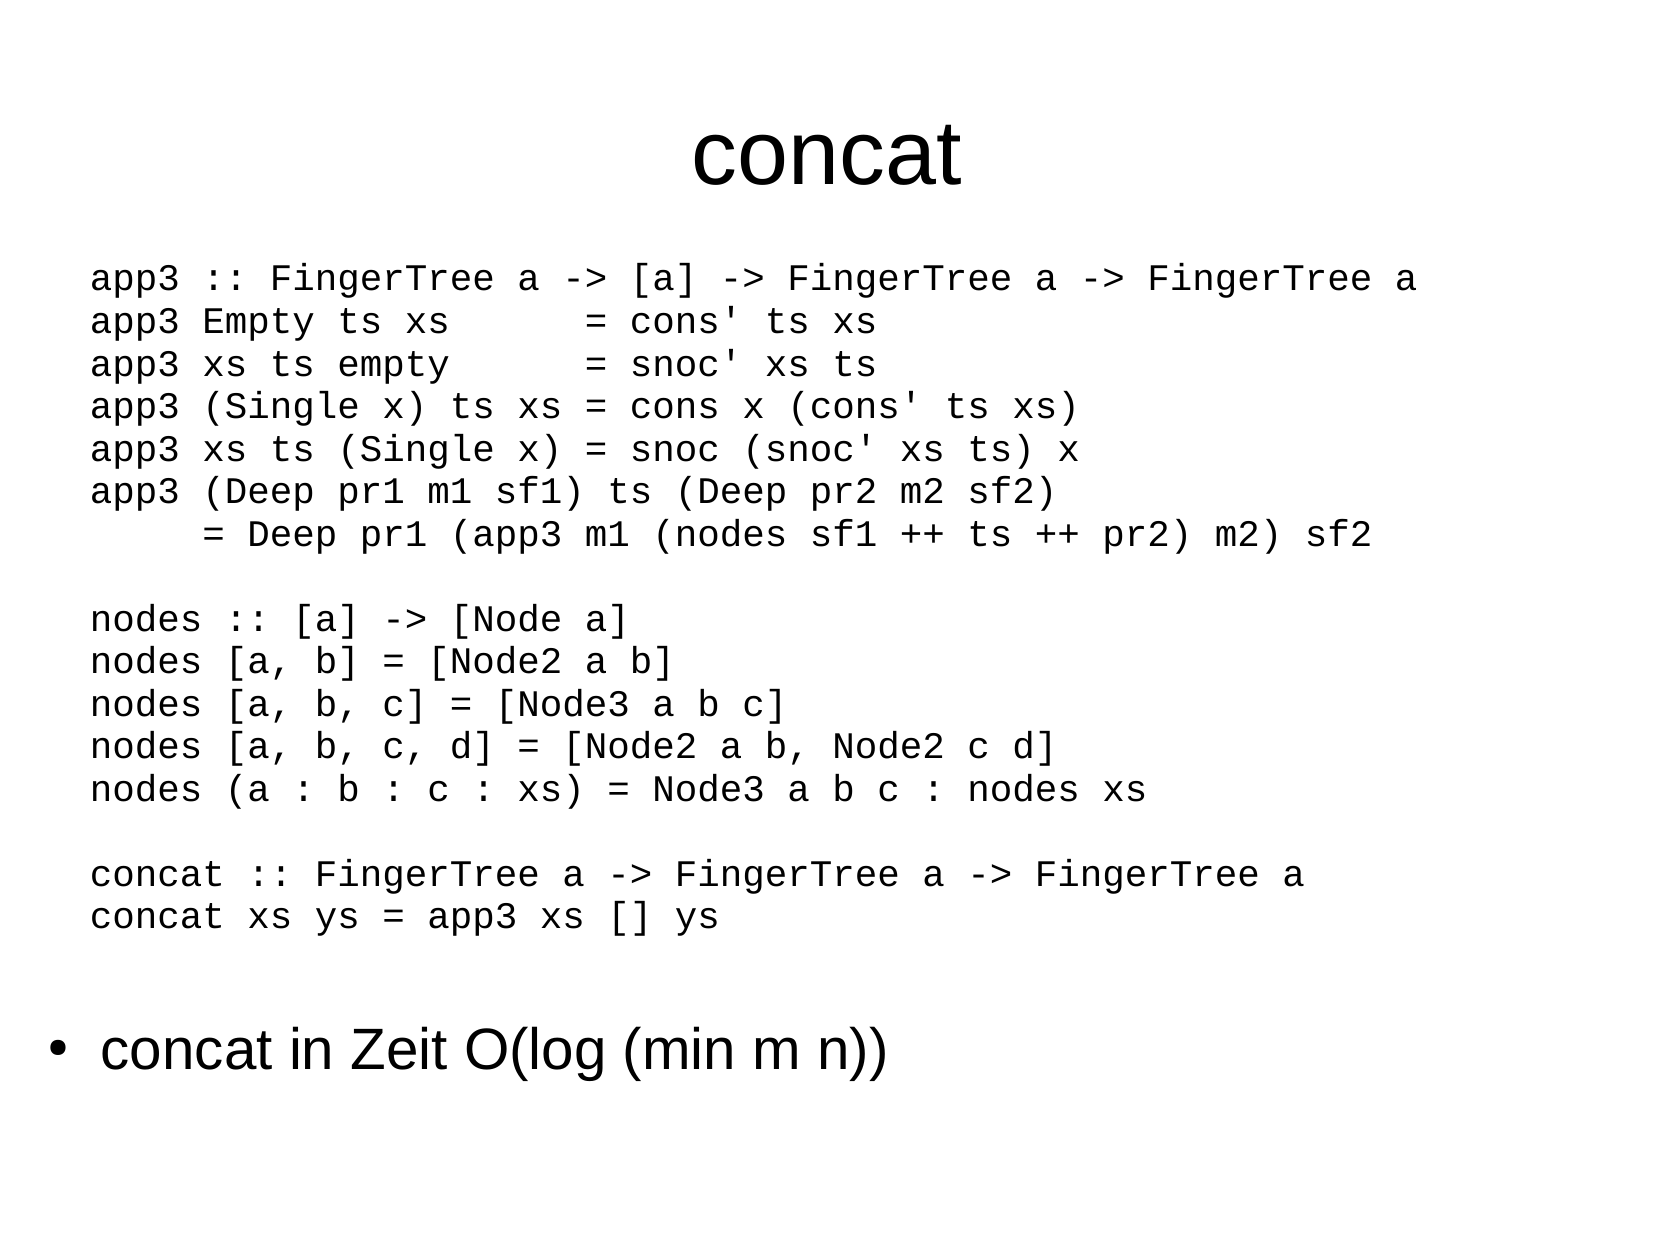

# concat
app3 :: FingerTree a -> [a] -> FingerTree a -> FingerTree a
app3 Empty ts xs = cons' ts xs
app3 xs ts empty = snoc' xs ts
app3 (Single x) ts xs = cons x (cons' ts xs)
app3 xs ts (Single x) = snoc (snoc' xs ts) x
app3 (Deep pr1 m1 sf1) ts (Deep pr2 m2 sf2)
 = Deep pr1 (app3 m1 (nodes sf1 ++ ts ++ pr2) m2) sf2
nodes :: [a] -> [Node a]
nodes [a, b] = [Node2 a b]
nodes [a, b, c] = [Node3 a b c]
nodes [a, b, c, d] = [Node2 a b, Node2 c d]
nodes (a : b : c : xs) = Node3 a b c : nodes xs
concat :: FingerTree a -> FingerTree a -> FingerTree a
concat xs ys = app3 xs [] ys
concat in Zeit O(log (min m n))